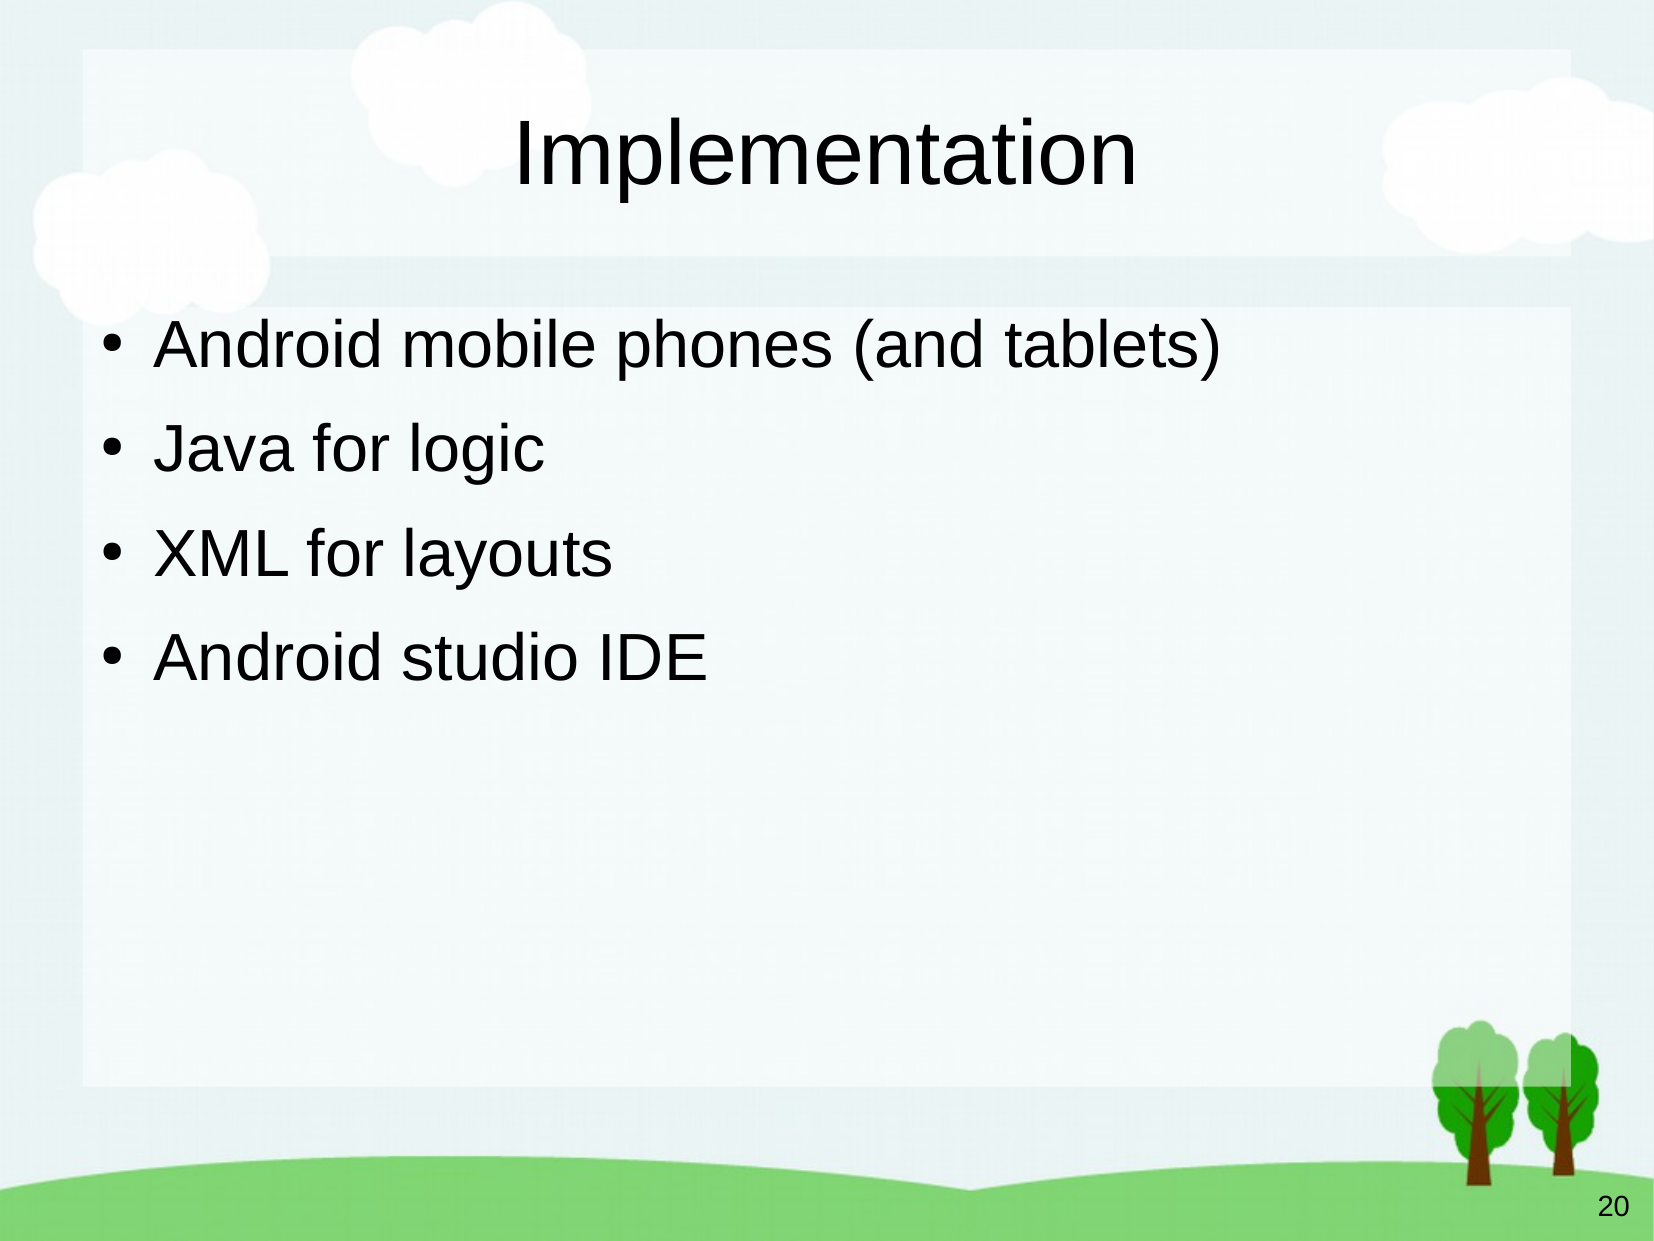

# Implementation
Android mobile phones (and tablets)
Java for logic
XML for layouts
Android studio IDE
20